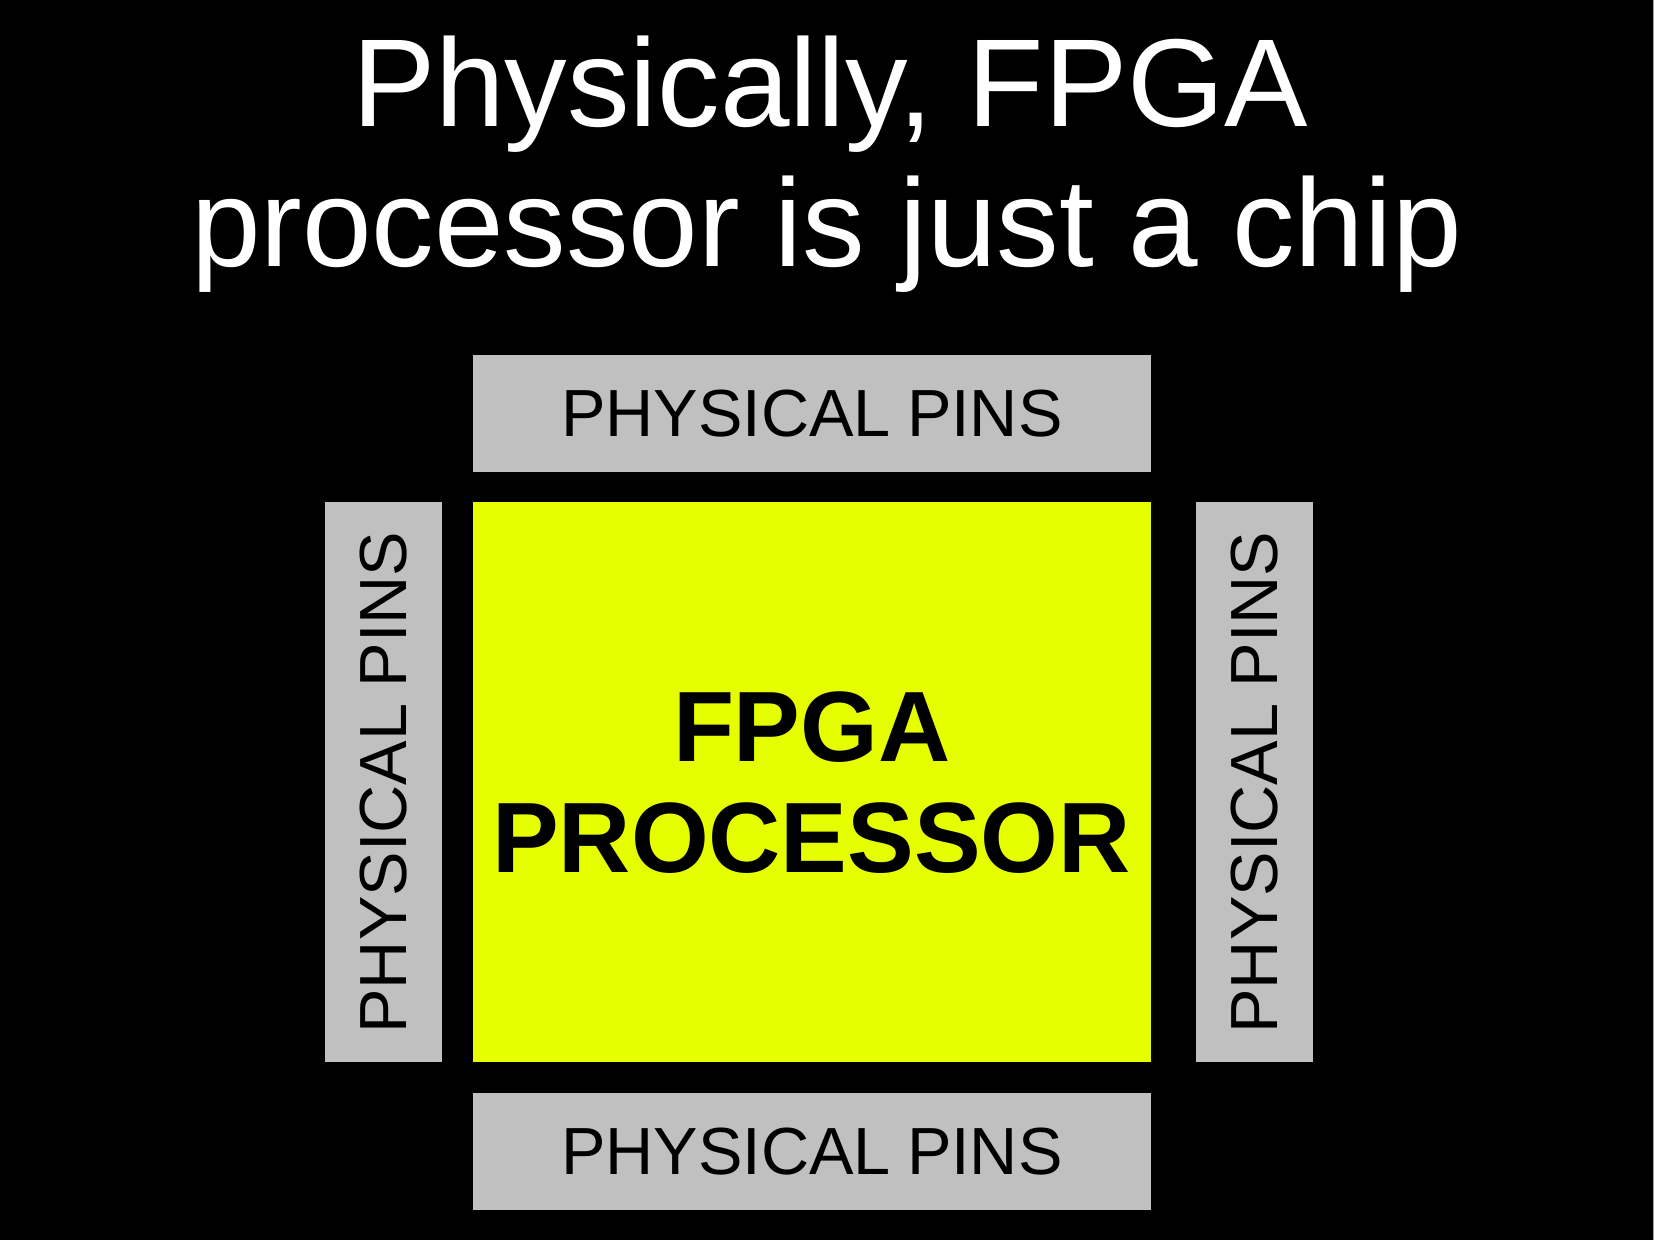

# Physically, FPGA processor is just a chip
PHYSICAL PINS
FPGA
PROCESSOR
PHYSICAL PINS
PHYSICAL PINS
PHYSICAL PINS